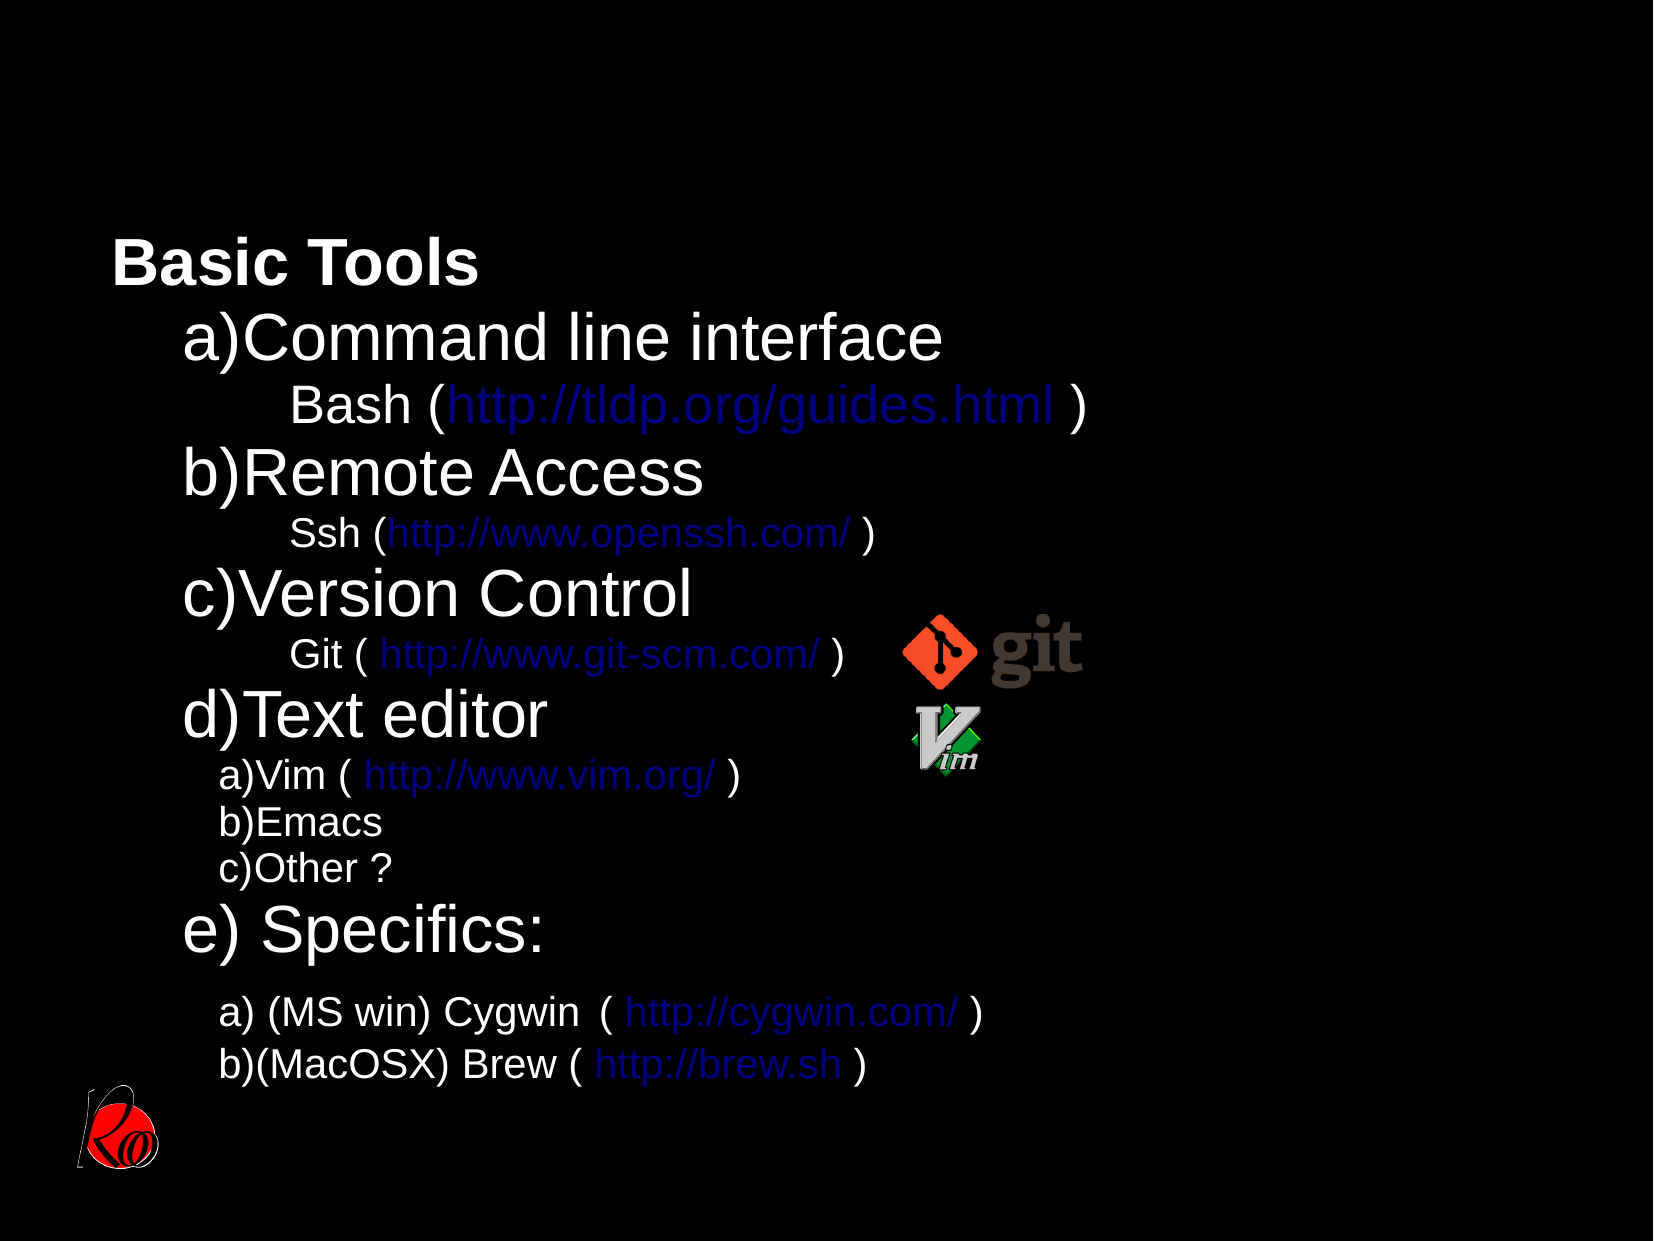

# Basic Tools
Command line interface
Bash (http://tldp.org/guides.html )
Remote Access
Ssh (http://www.openssh.com/ )
Version Control
Git ( http://www.git-scm.com/ )
Text editor
Vim ( http://www.vim.org/ )
Emacs
Other ?
 Specifics:
 (MS win) Cygwin ( http://cygwin.com/ )
(MacOSX) Brew ( http://brew.sh )